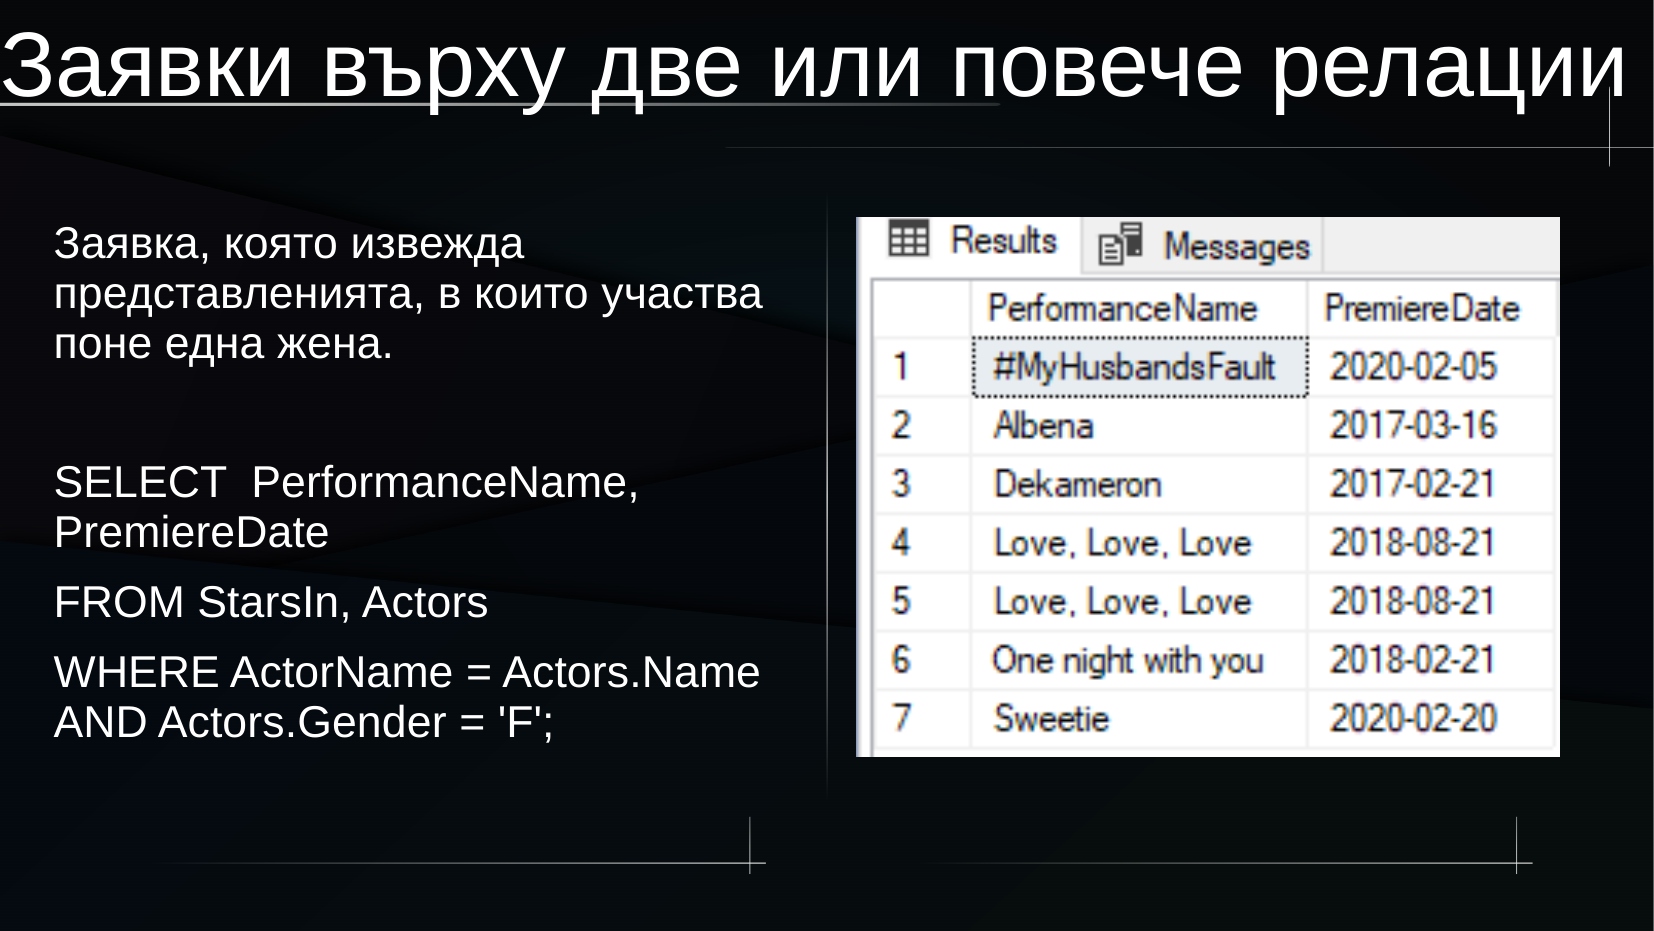

# Заявки върху две или повече релации
Заявка, която извежда представленията, в които участва поне една жена.
SELECT PerformanceName, PremiereDate
FROM StarsIn, Actors
WHERE ActorName = Actors.Name AND Actors.Gender = 'F';